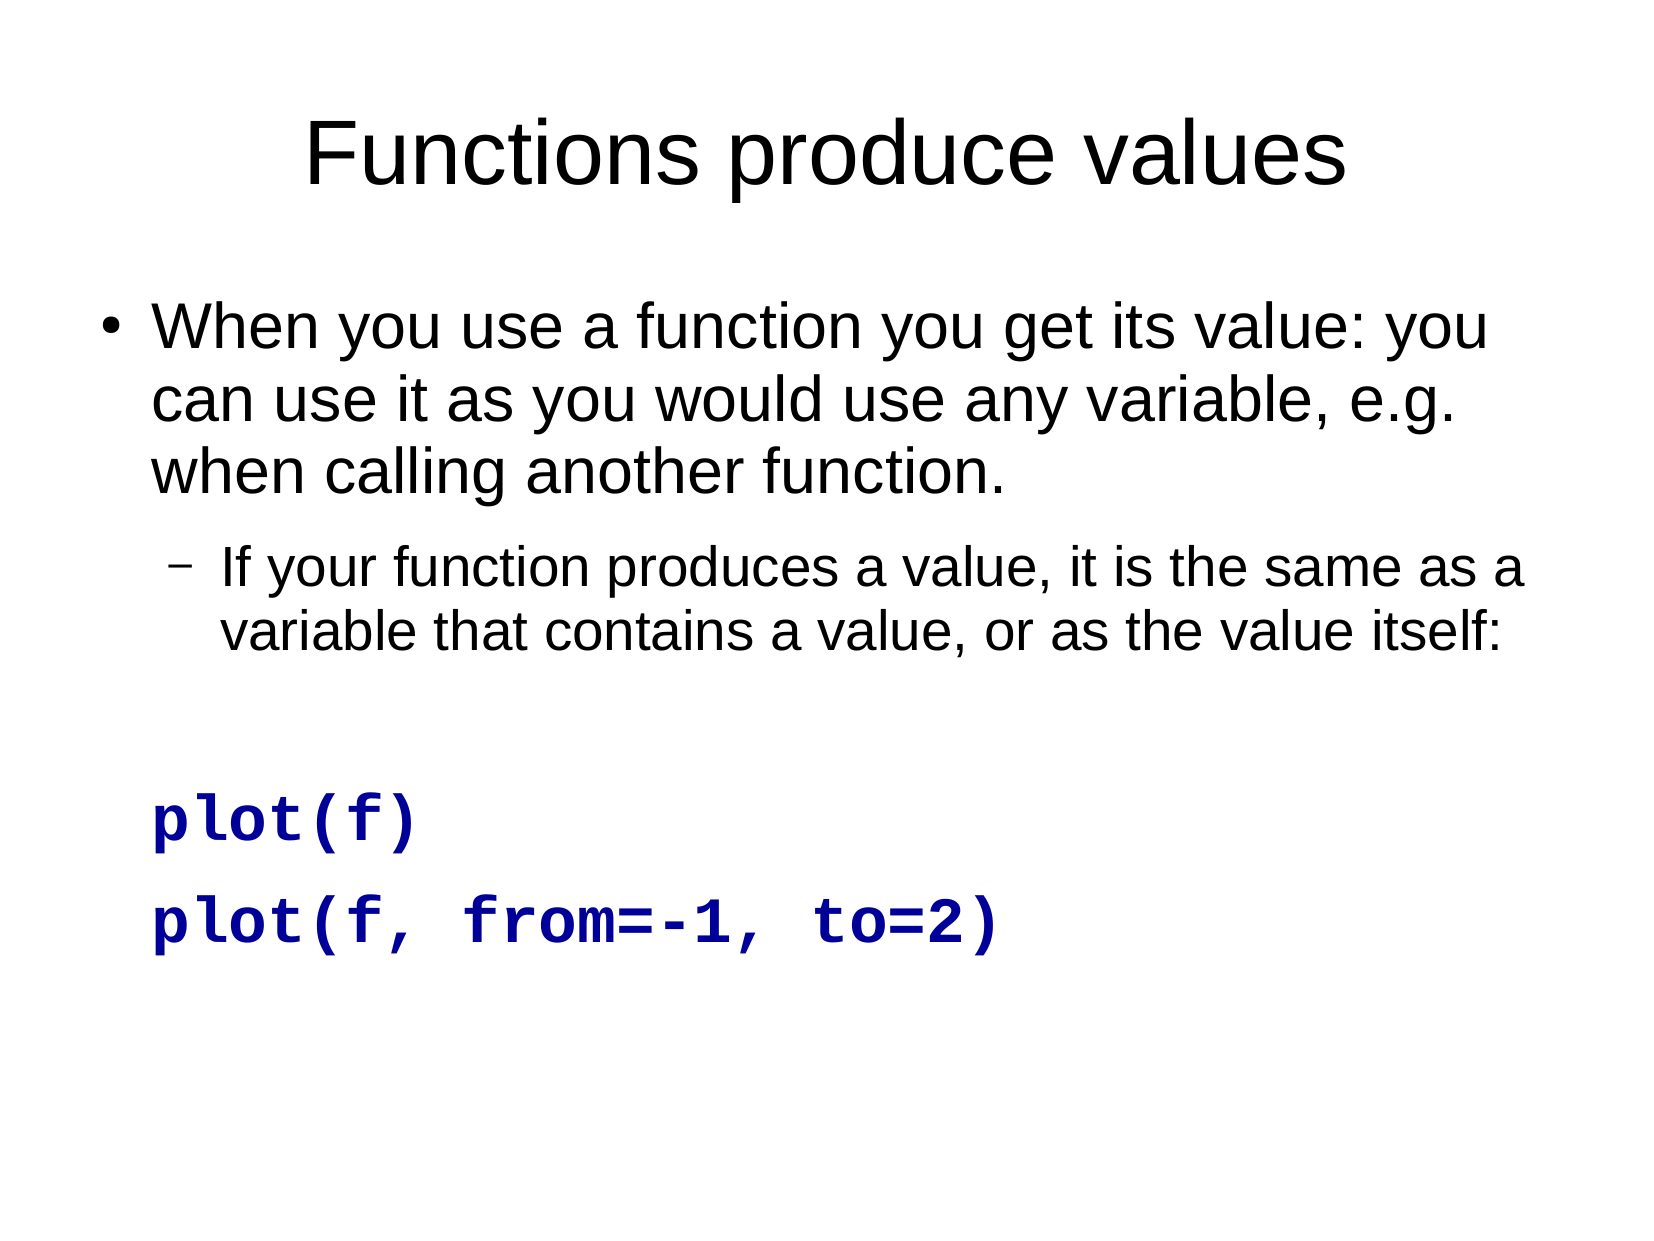

# Functions produce values
When you use a function you get its value: you can use it as you would use any variable, e.g. when calling another function.
If your function produces a value, it is the same as a variable that contains a value, or as the value itself:
plot(f)
plot(f, from=-1, to=2)